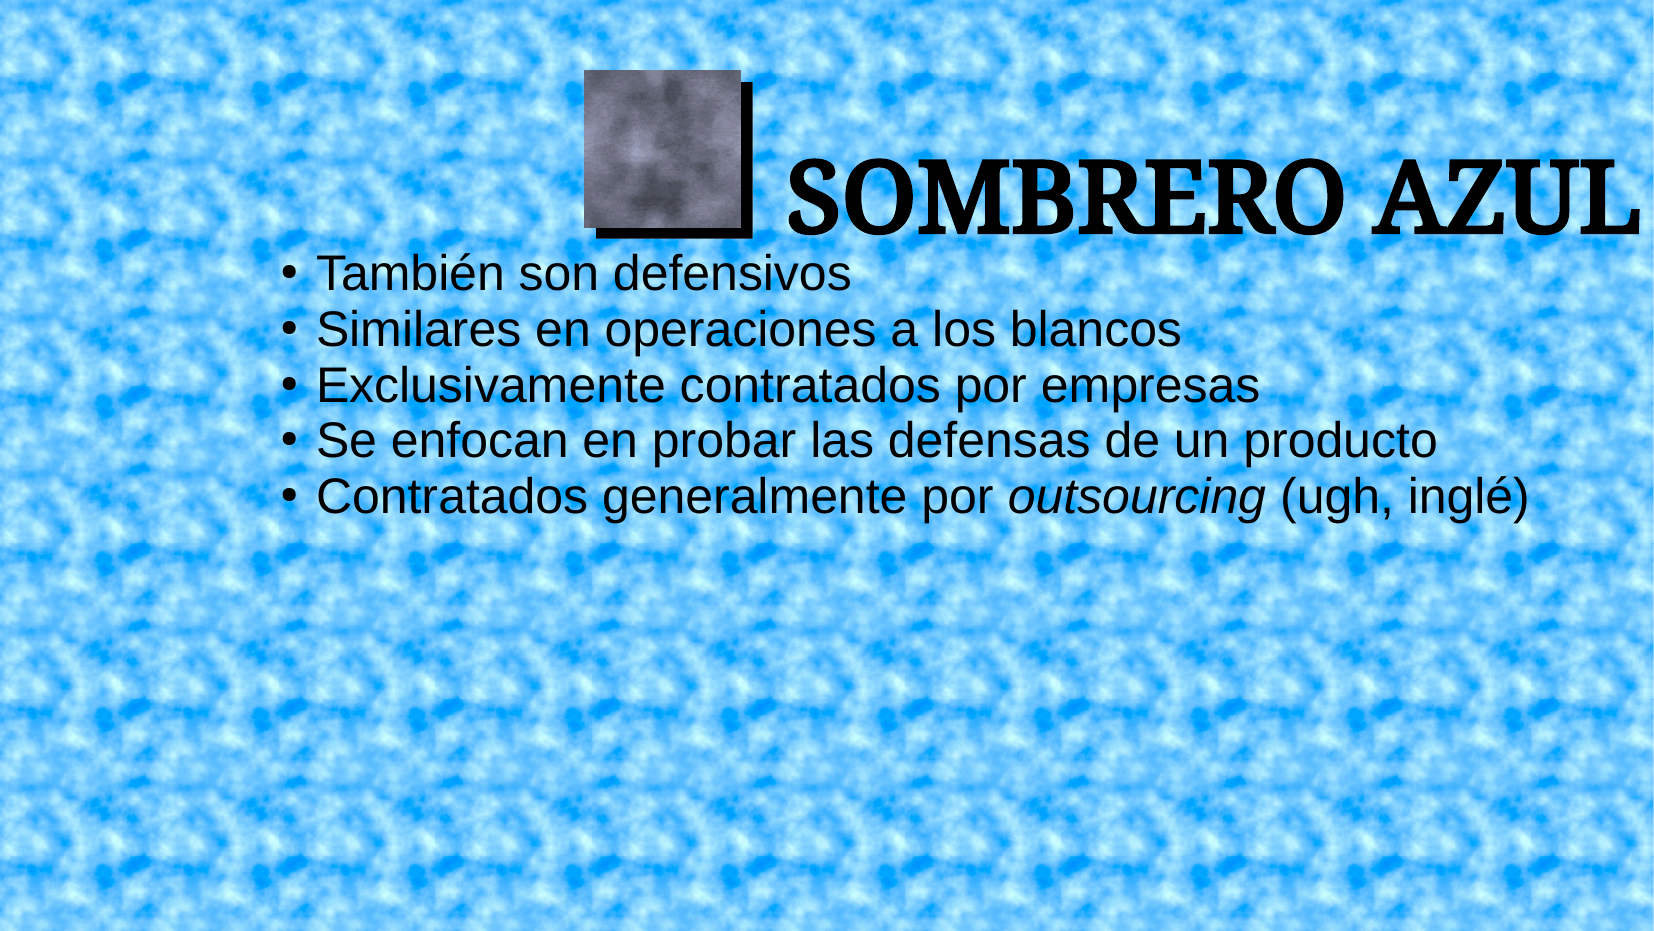

SOMBRERO AZUL
También son defensivos
Similares en operaciones a los blancos
Exclusivamente contratados por empresas
Se enfocan en probar las defensas de un producto
Contratados generalmente por outsourcing (ugh, inglé)